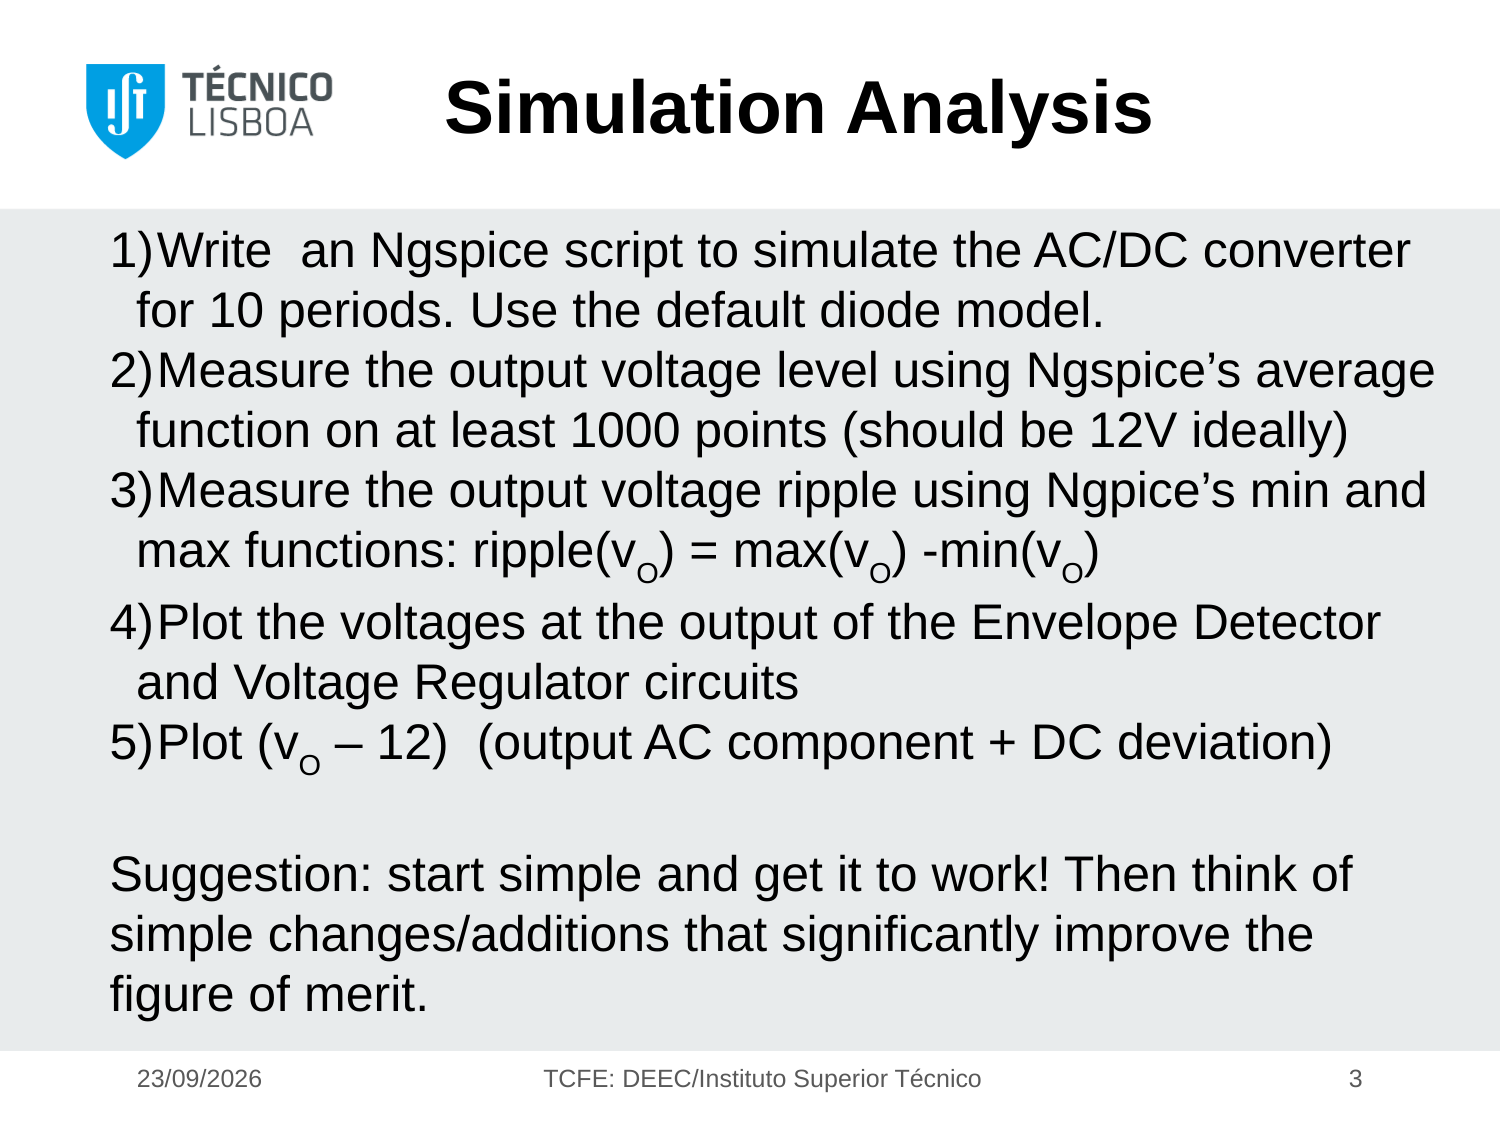

# Simulation Analysis
 Write an Ngspice script to simulate the AC/DC converter for 10 periods. Use the default diode model.
 Measure the output voltage level using Ngspice’s average function on at least 1000 points (should be 12V ideally)
 Measure the output voltage ripple using Ngpice’s min and max functions: ripple(vO) = max(vO) -min(vO)
 Plot the voltages at the output of the Envelope Detector and Voltage Regulator circuits
 Plot (vO – 12) (output AC component + DC deviation)
Suggestion: start simple and get it to work! Then think of simple changes/additions that significantly improve the figure of merit.
bla
3